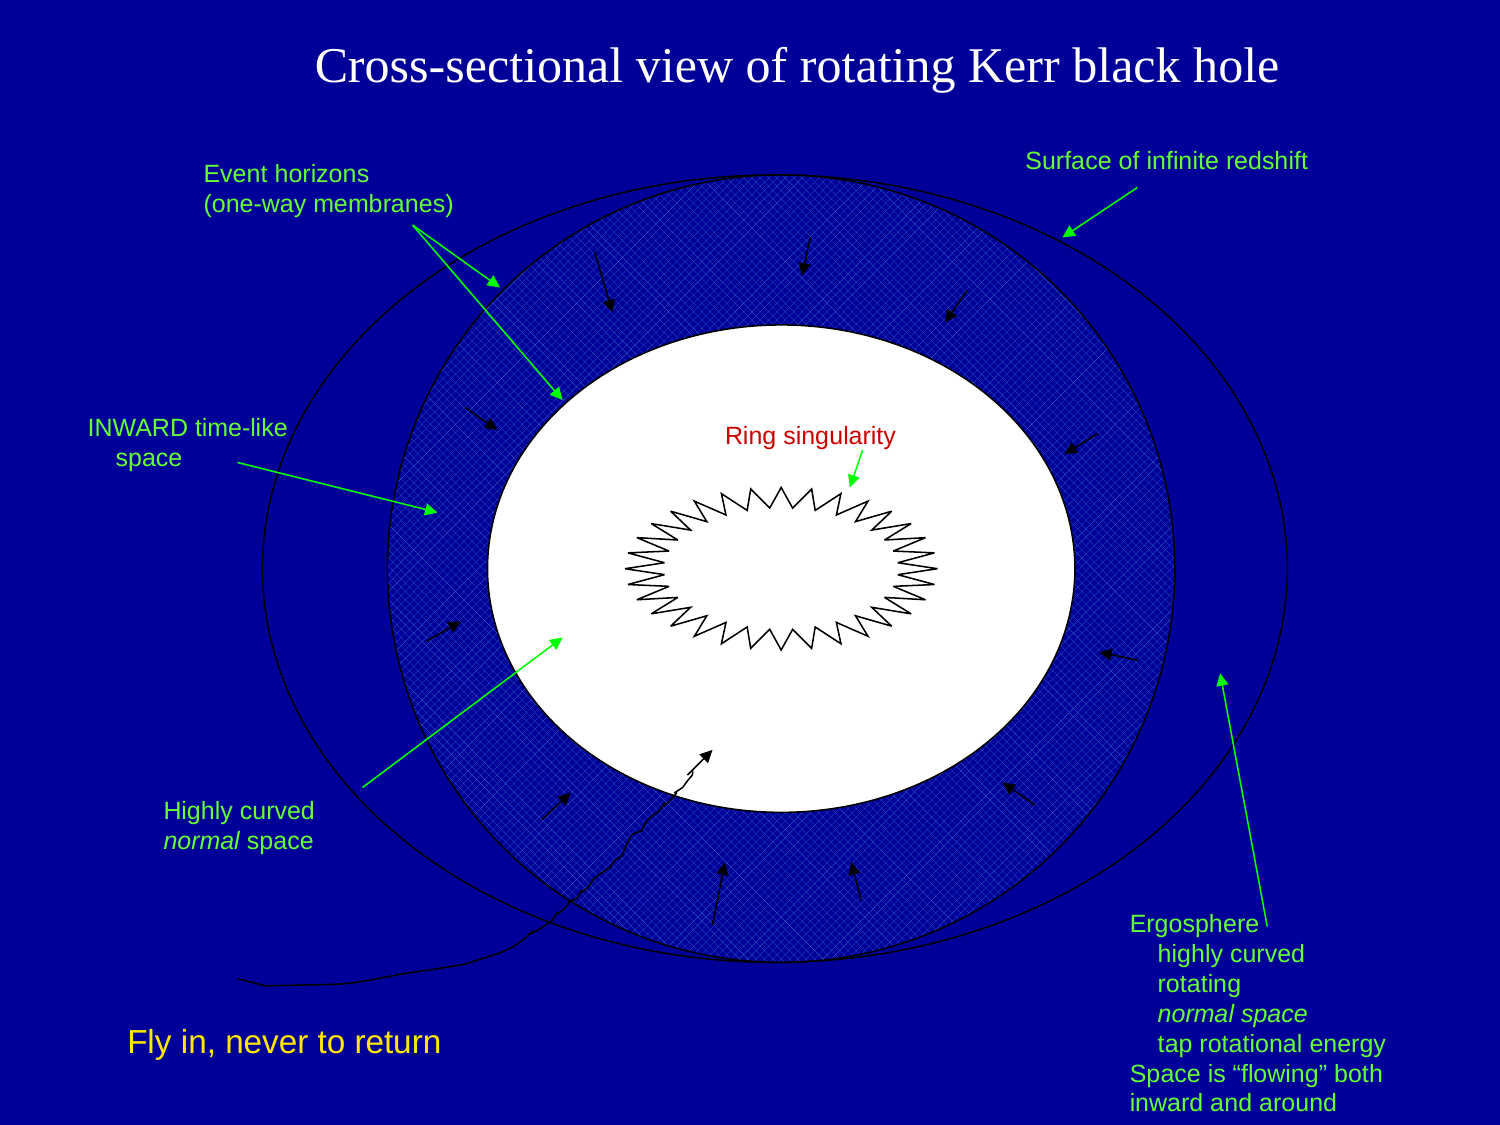

Cross-sectional view of rotating Kerr black hole
Surface of infinite redshift
Event horizons
(one-way membranes)
INWARD time-like
 space
Ring singularity
Highly curved
normal space
Ergosphere
 highly curved
 rotating
 normal space
 tap rotational energy
Space is “flowing” both
inward and around
Fly in, never to return